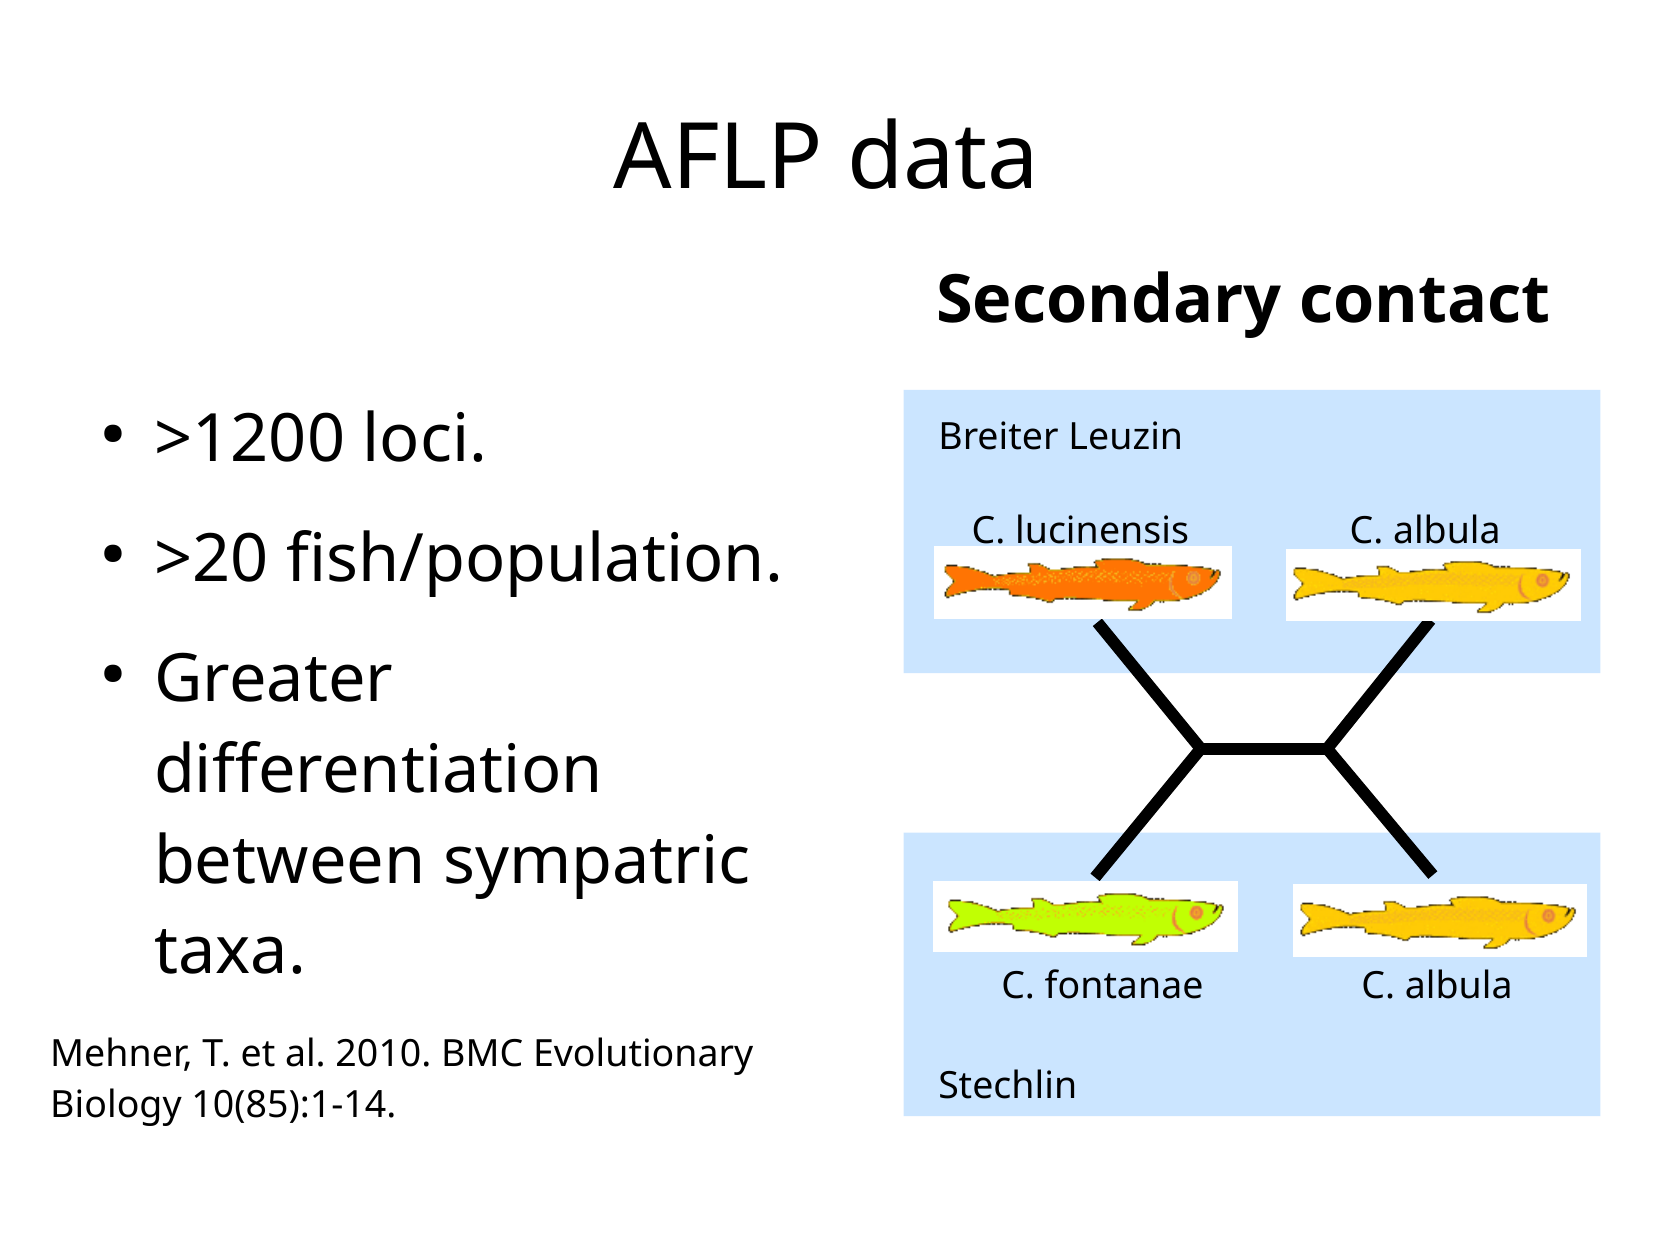

# AFLP data
Secondary contact
>1200 loci.
>20 fish/population.
Greater differentiation between sympatric taxa.
Breiter Leuzin
C. lucinensis
C. albula
C. fontanae
C. albula
Mehner, T. et al. 2010. BMC Evolutionary Biology 10(85):1-14.
Stechlin